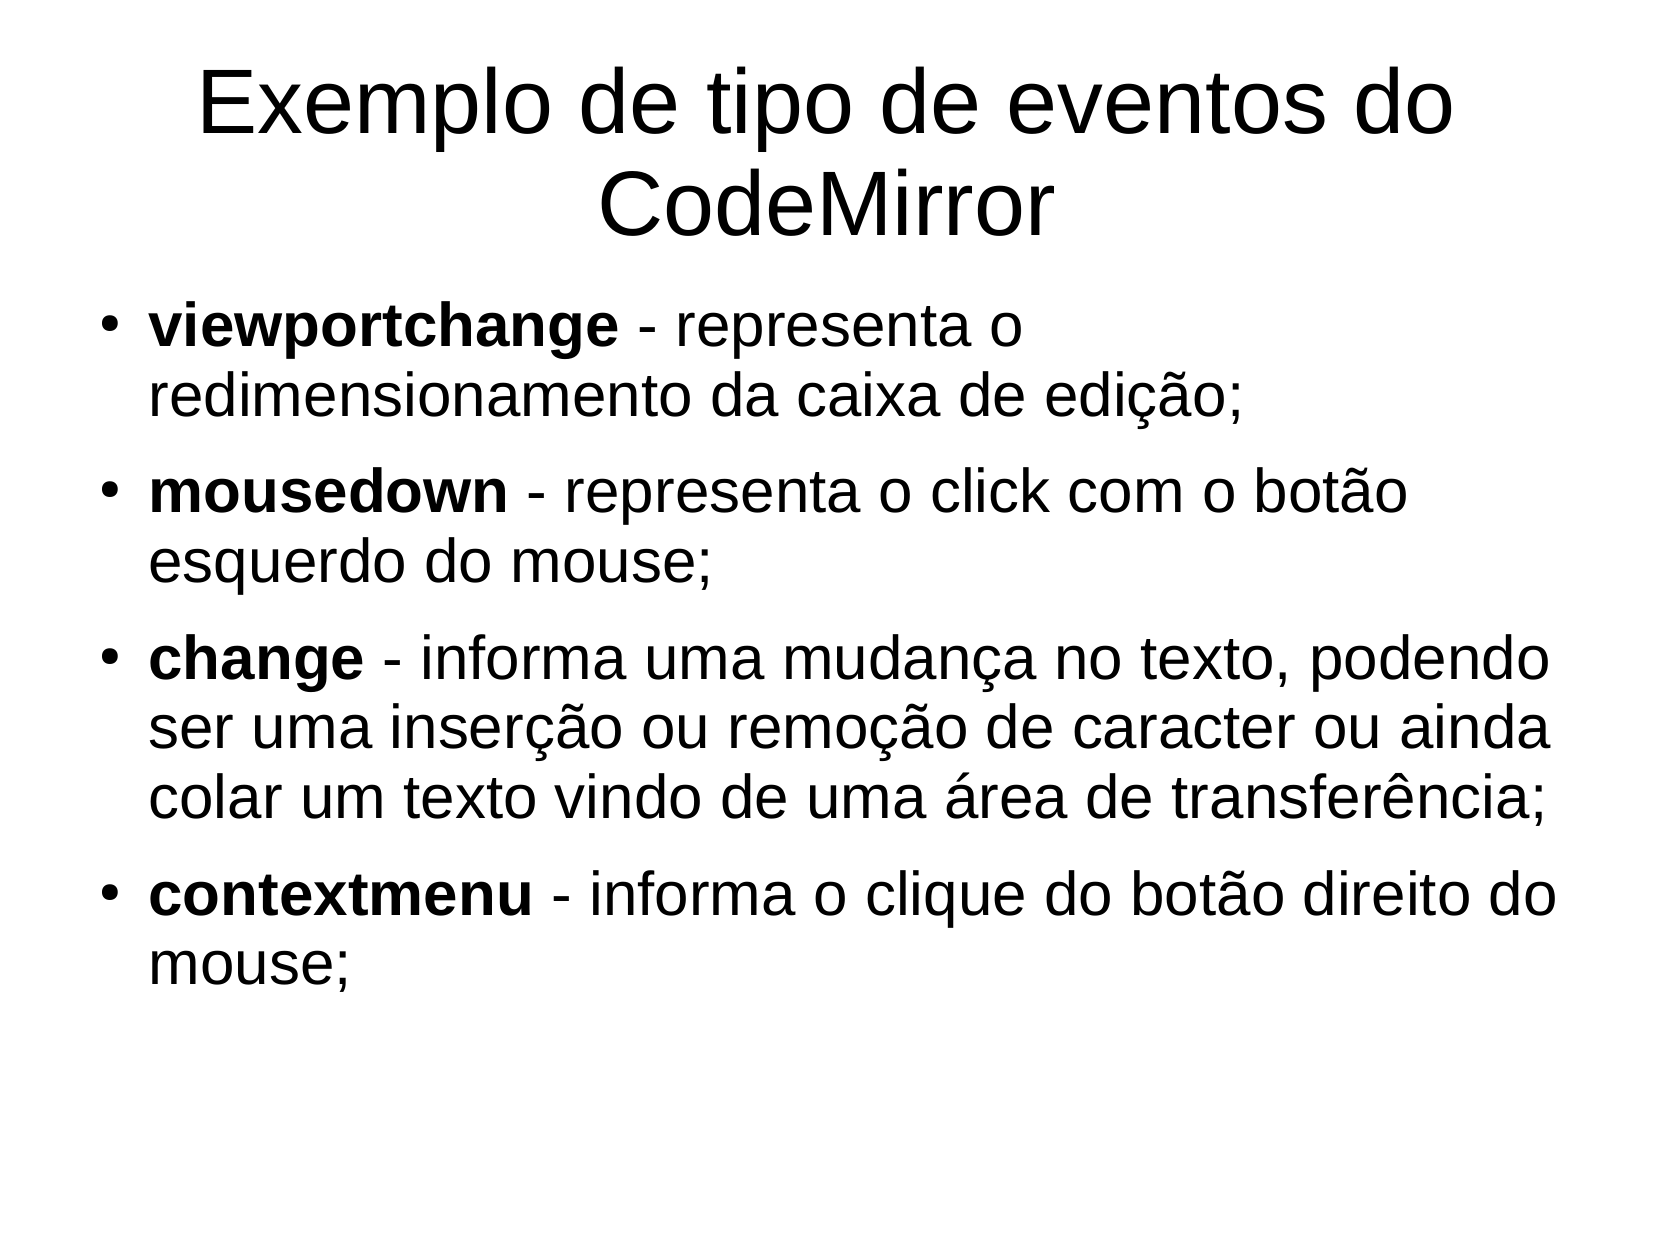

# Exemplo de tipo de eventos do CodeMirror
viewportchange - representa o redimensionamento da caixa de edição;
mousedown - representa o click com o botão esquerdo do mouse;
change - informa uma mudança no texto, podendo ser uma inserção ou remoção de caracter ou ainda colar um texto vindo de uma área de transferência;
contextmenu - informa o clique do botão direito do mouse;